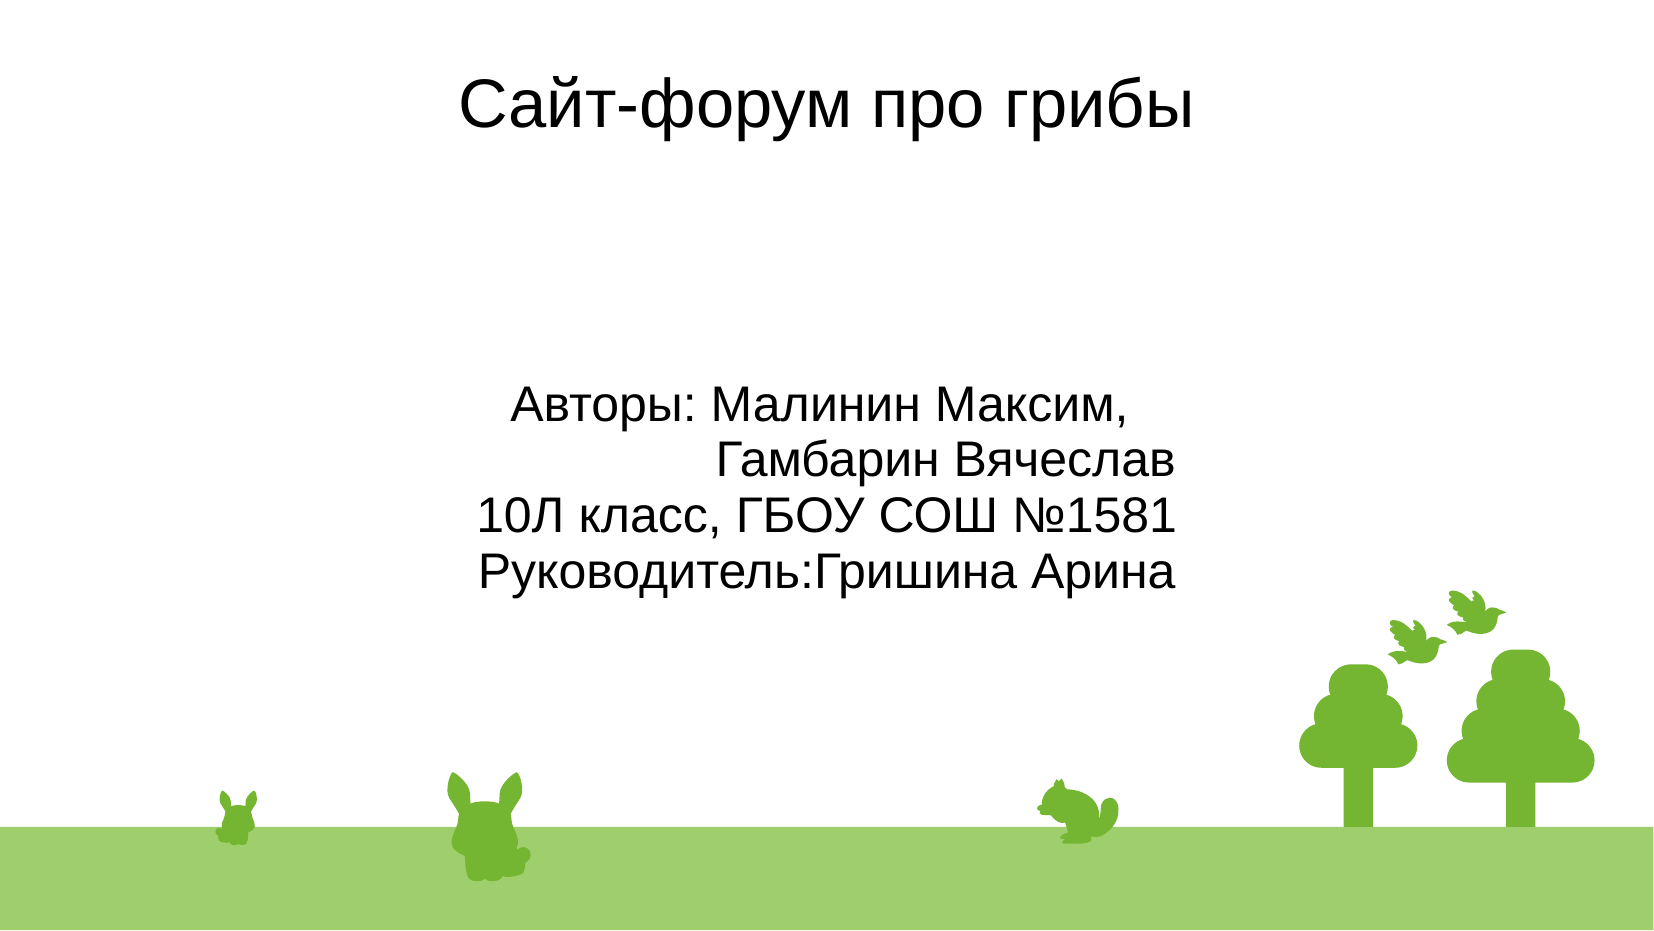

# Сайт-форум про грибы
Авторы: Малинин Максим,
 Гамбарин Вячеслав
10Л класс, ГБОУ СОШ №1581
Руководитель:Гришина Арина